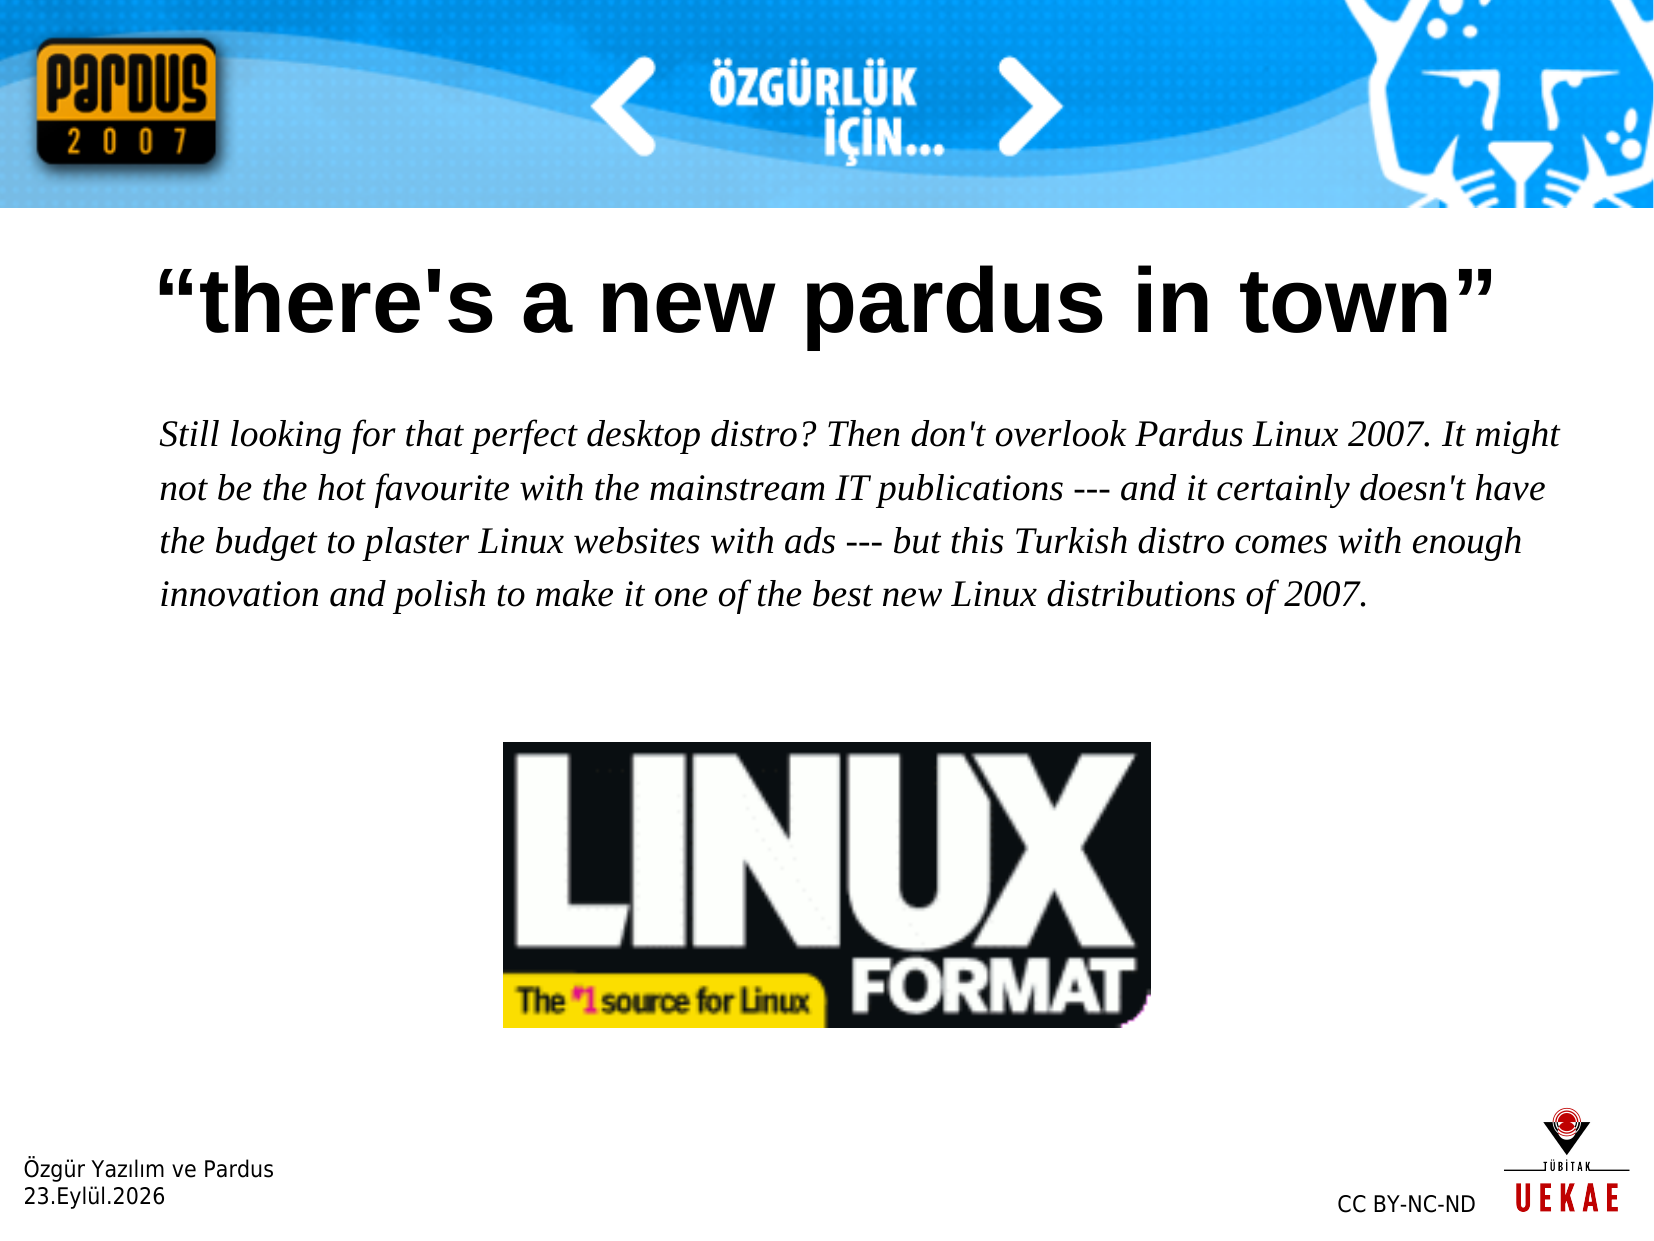

# “there's a new pardus in town”
Still looking for that perfect desktop distro? Then don't overlook Pardus Linux 2007. It might not be the hot favourite with the mainstream IT publications --- and it certainly doesn't have the budget to plaster Linux websites with ads --- but this Turkish distro comes with enough innovation and polish to make it one of the best new Linux distributions of 2007.